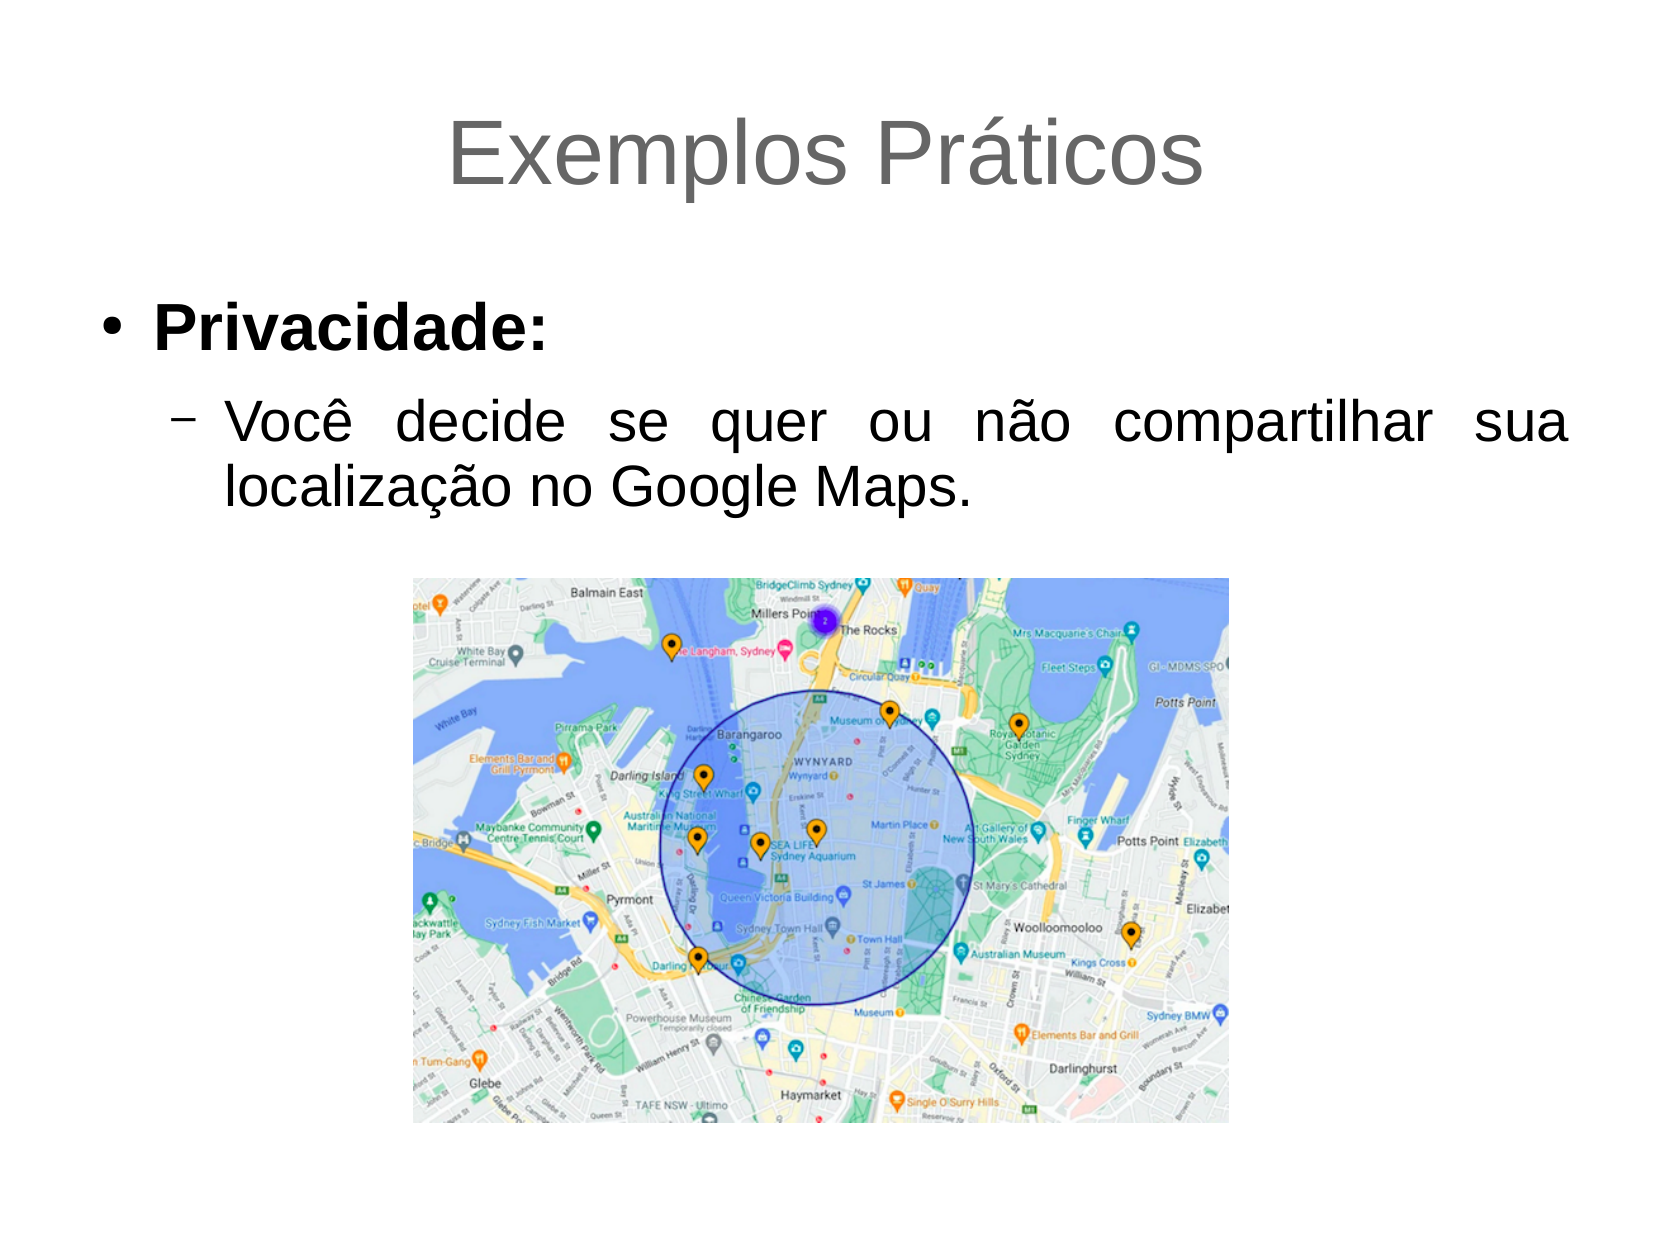

# Exemplos Práticos
Privacidade:
Você decide se quer ou não compartilhar sua localização no Google Maps.